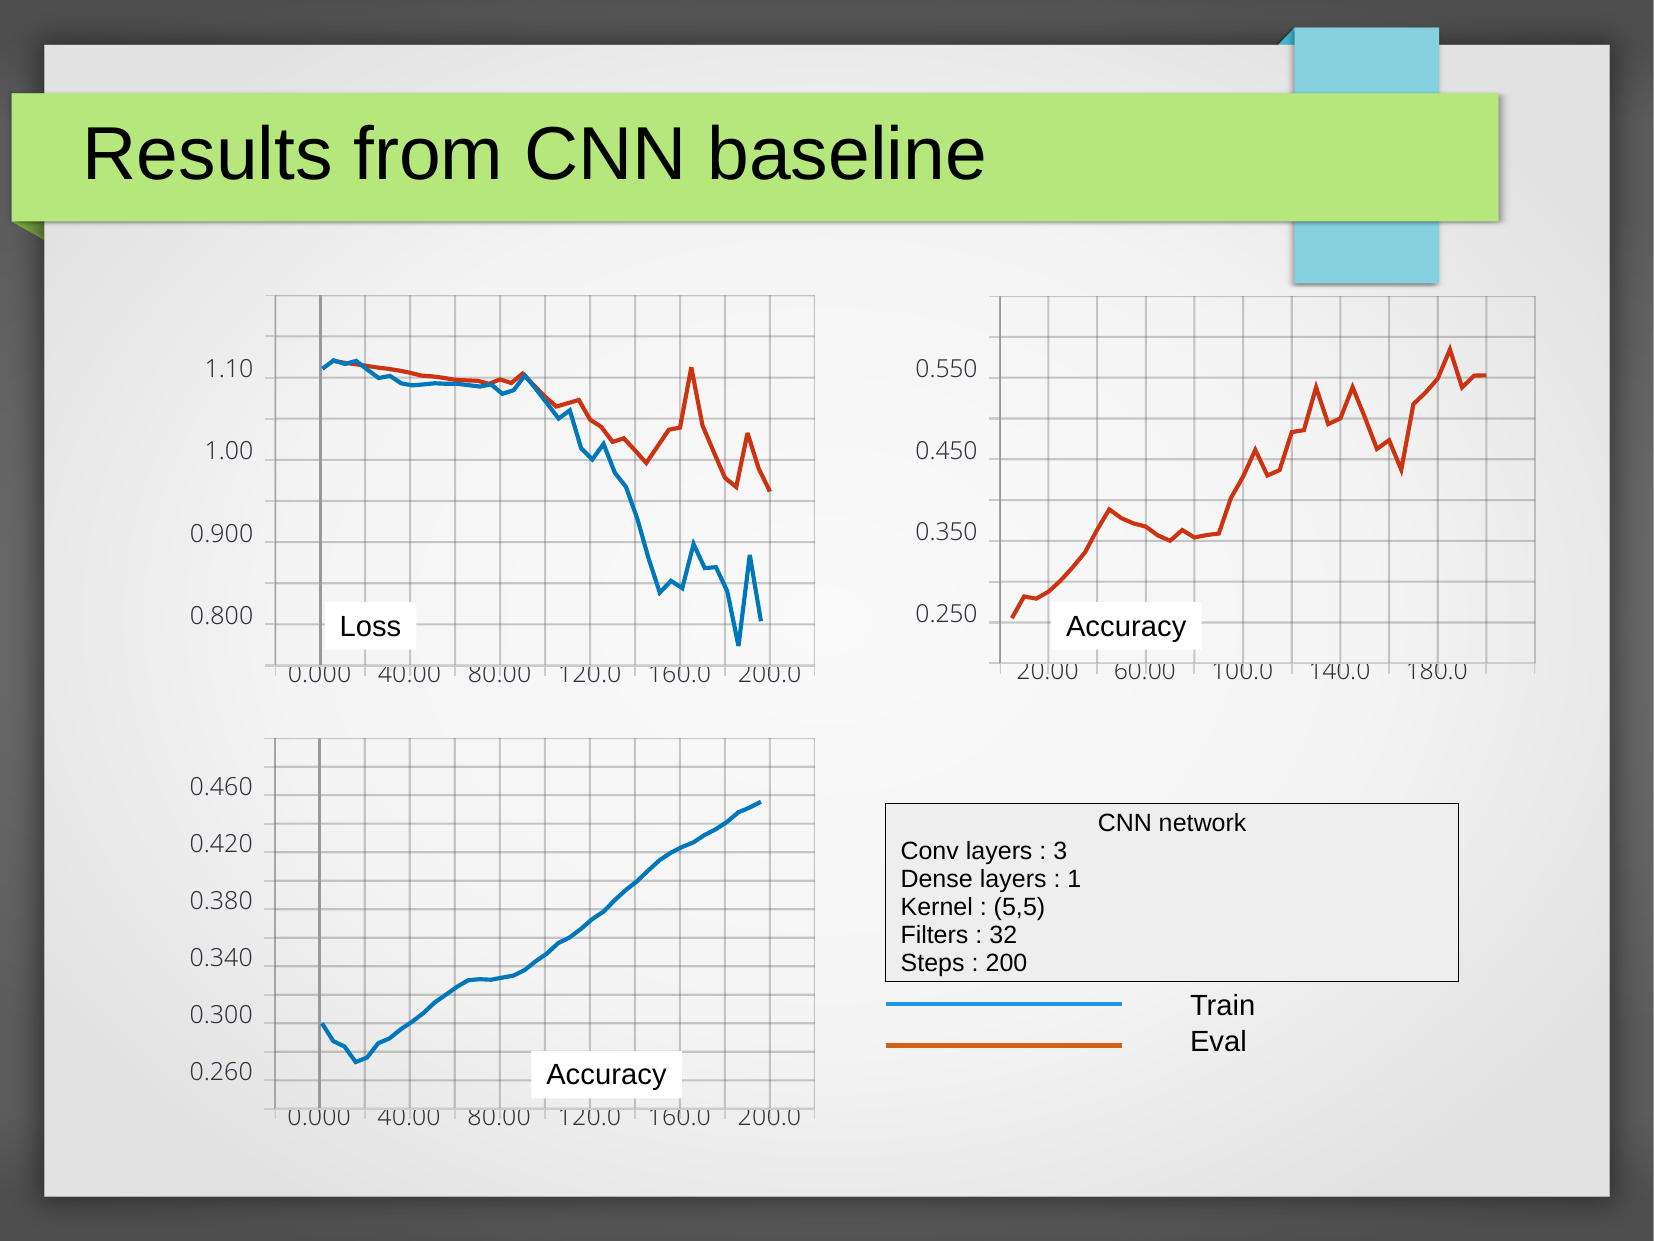

# Results from CNN baseline
Loss
Accuracy
CNN network
Conv layers : 3
Dense layers : 1
Kernel : (5,5)
Filters : 32
Steps : 200
Train
Eval
Accuracy